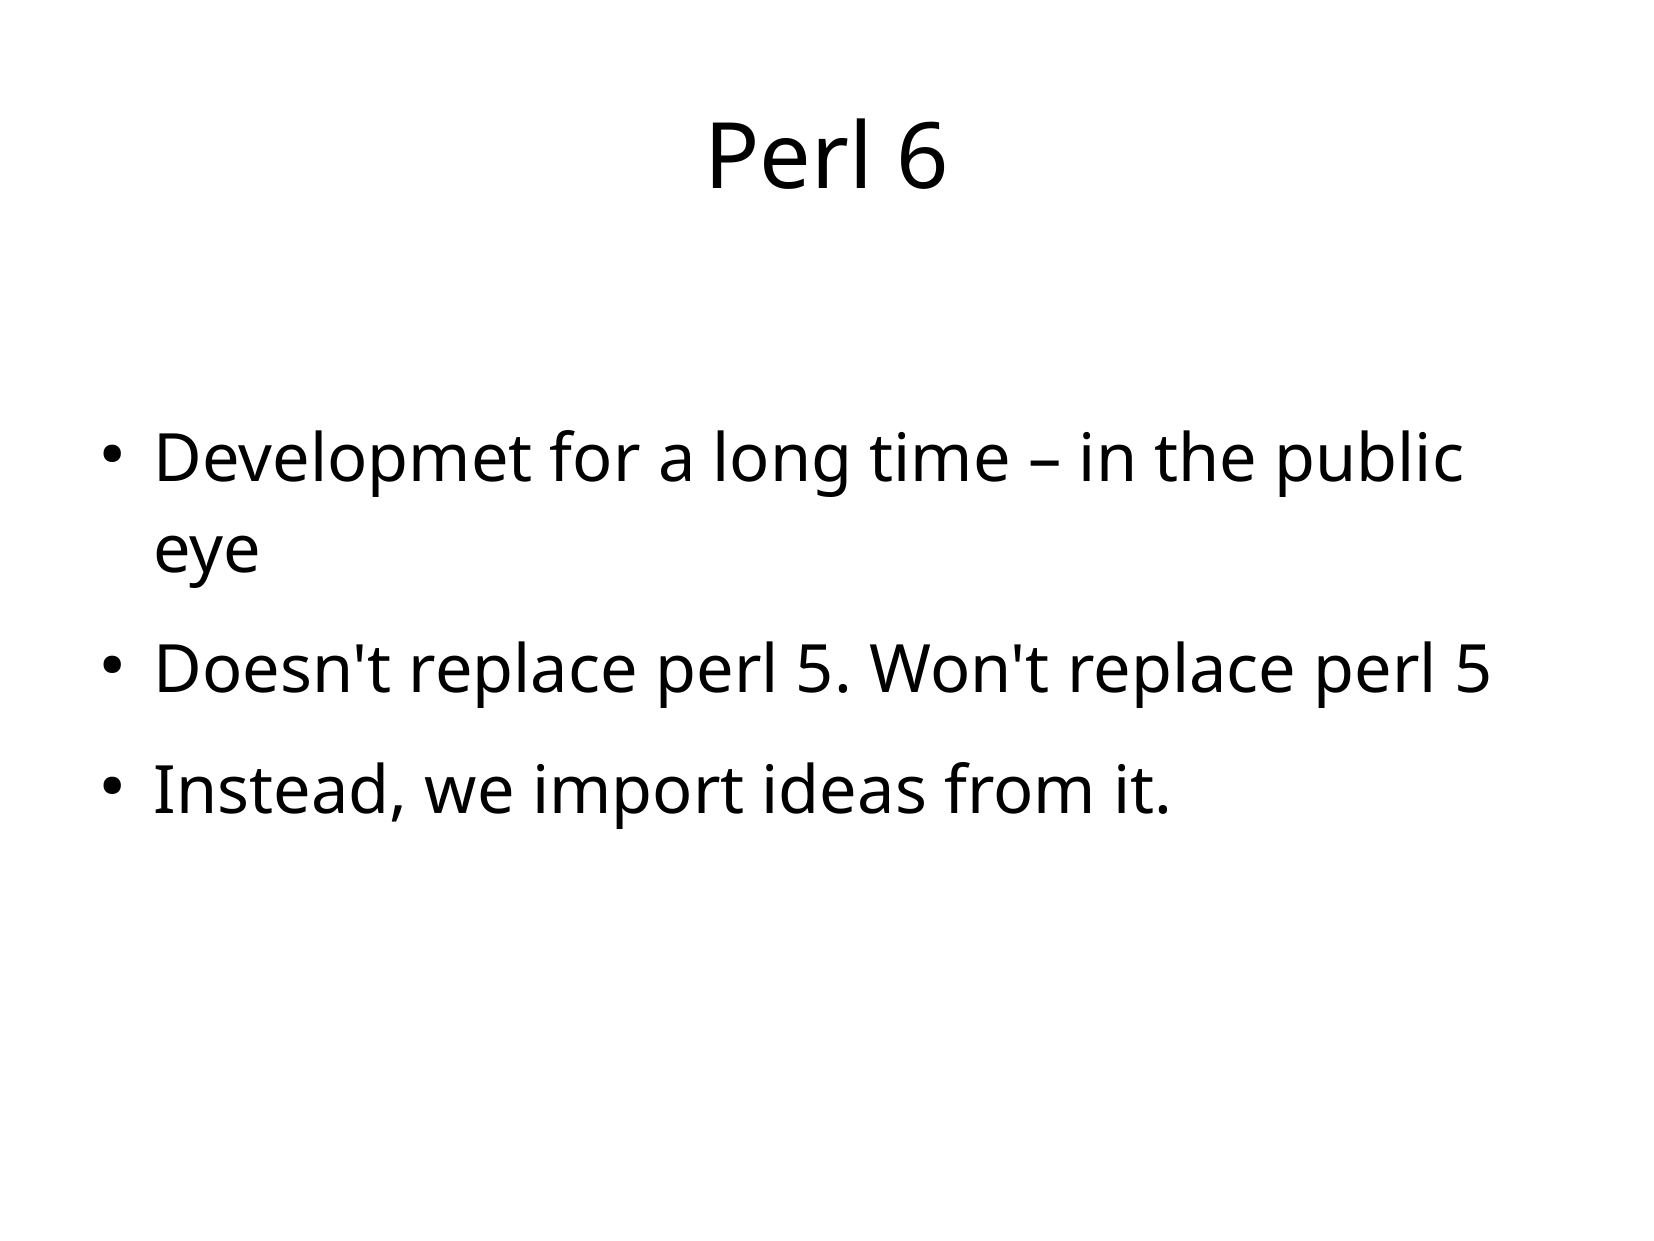

# Perl 6
Developmet for a long time – in the public eye
Doesn't replace perl 5. Won't replace perl 5
Instead, we import ideas from it.